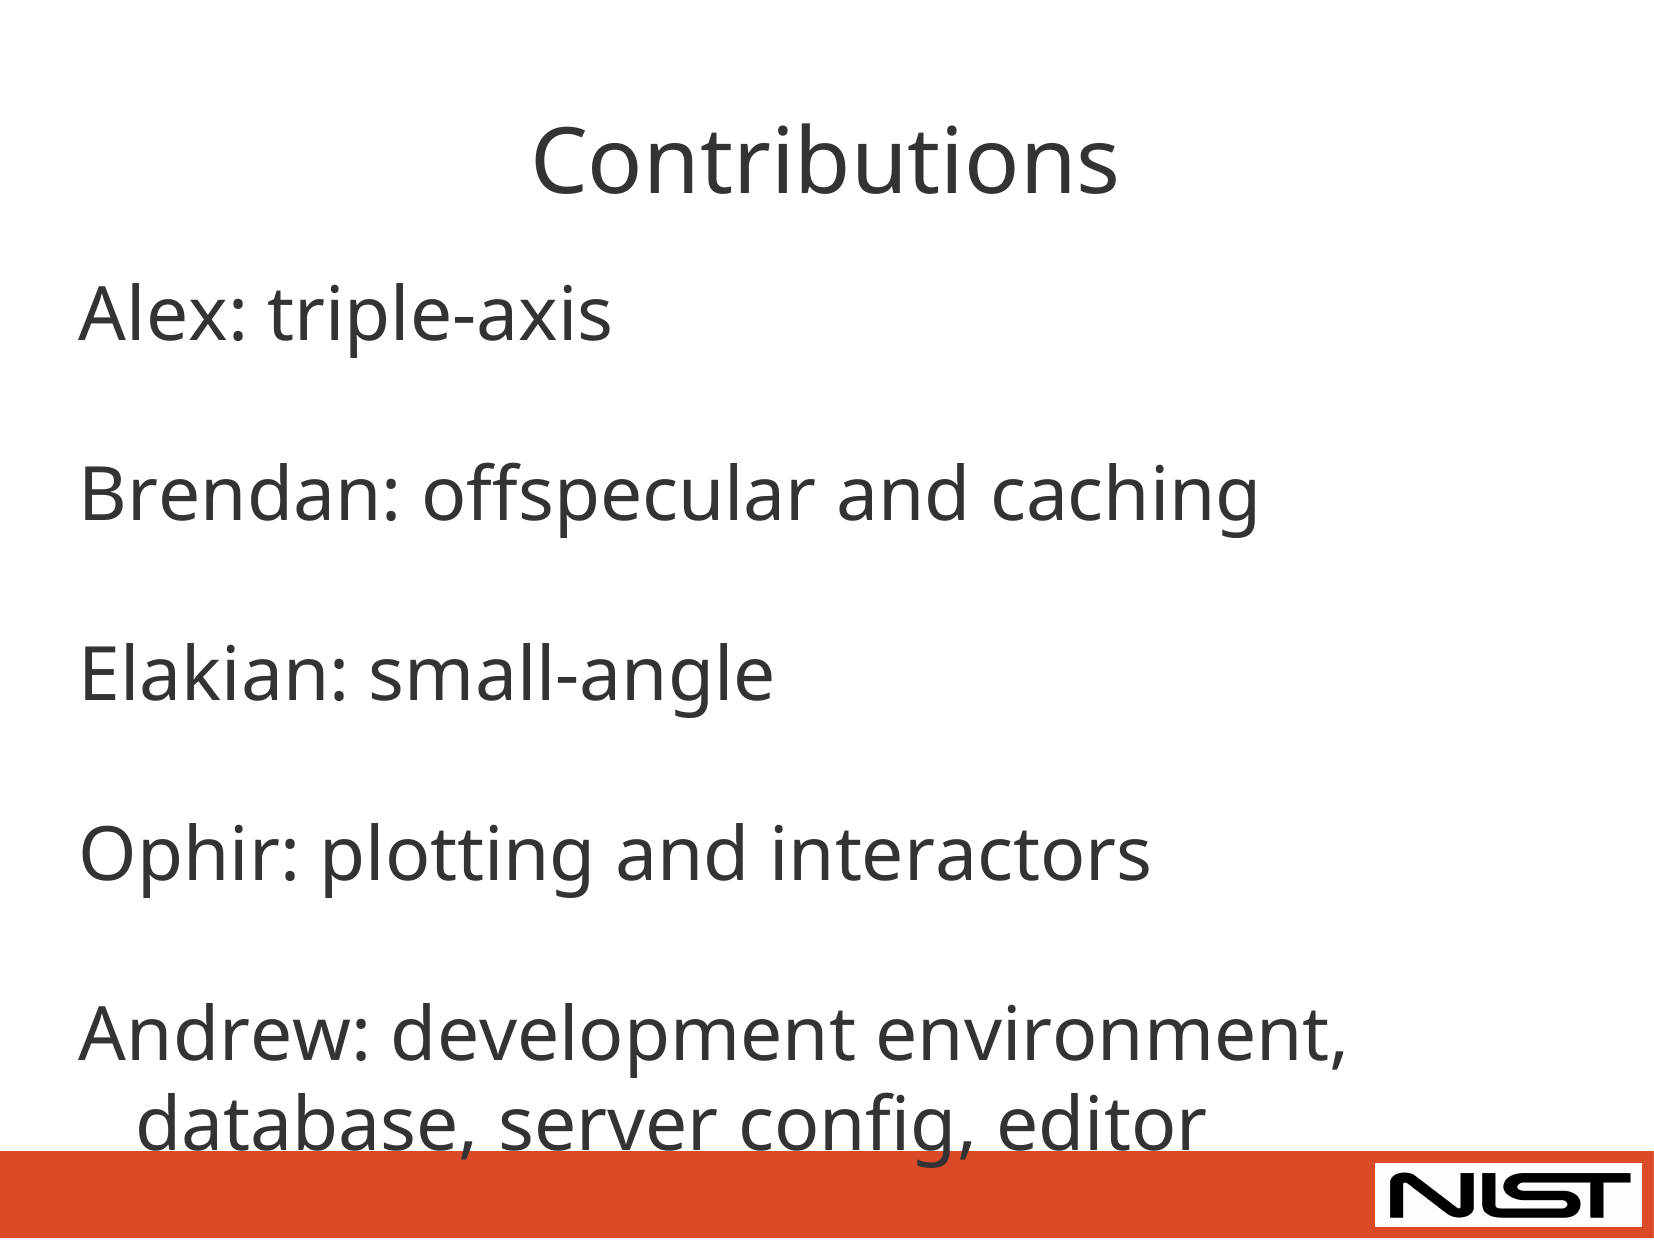

# Contributions
Alex: triple-axis
Brendan: offspecular and caching
Elakian: small-angle
Ophir: plotting and interactors
Andrew: development environment, database, server config, editor